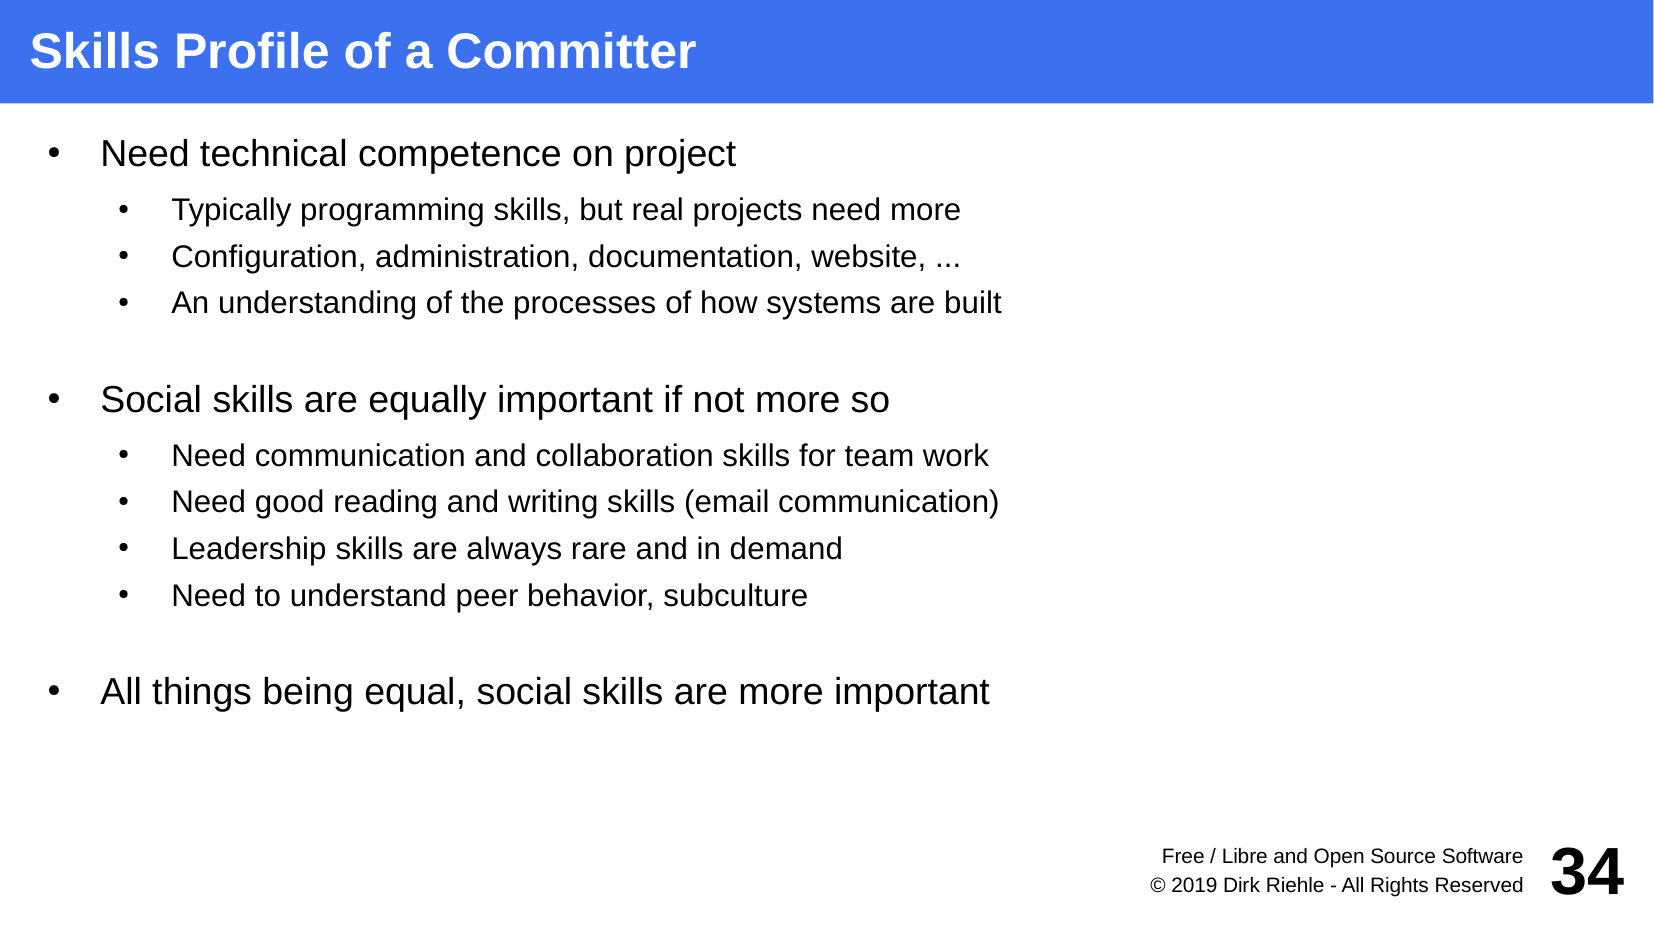

# Skills Profile of a Committer
Need technical competence on project
Typically programming skills, but real projects need more
Configuration, administration, documentation, website, ...
An understanding of the processes of how systems are built
Social skills are equally important if not more so
Need communication and collaboration skills for team work
Need good reading and writing skills (email communication)
Leadership skills are always rare and in demand
Need to understand peer behavior, subculture
All things being equal, social skills are more important
Free / Libre and Open Source Software
34
© 2019 Dirk Riehle - All Rights Reserved